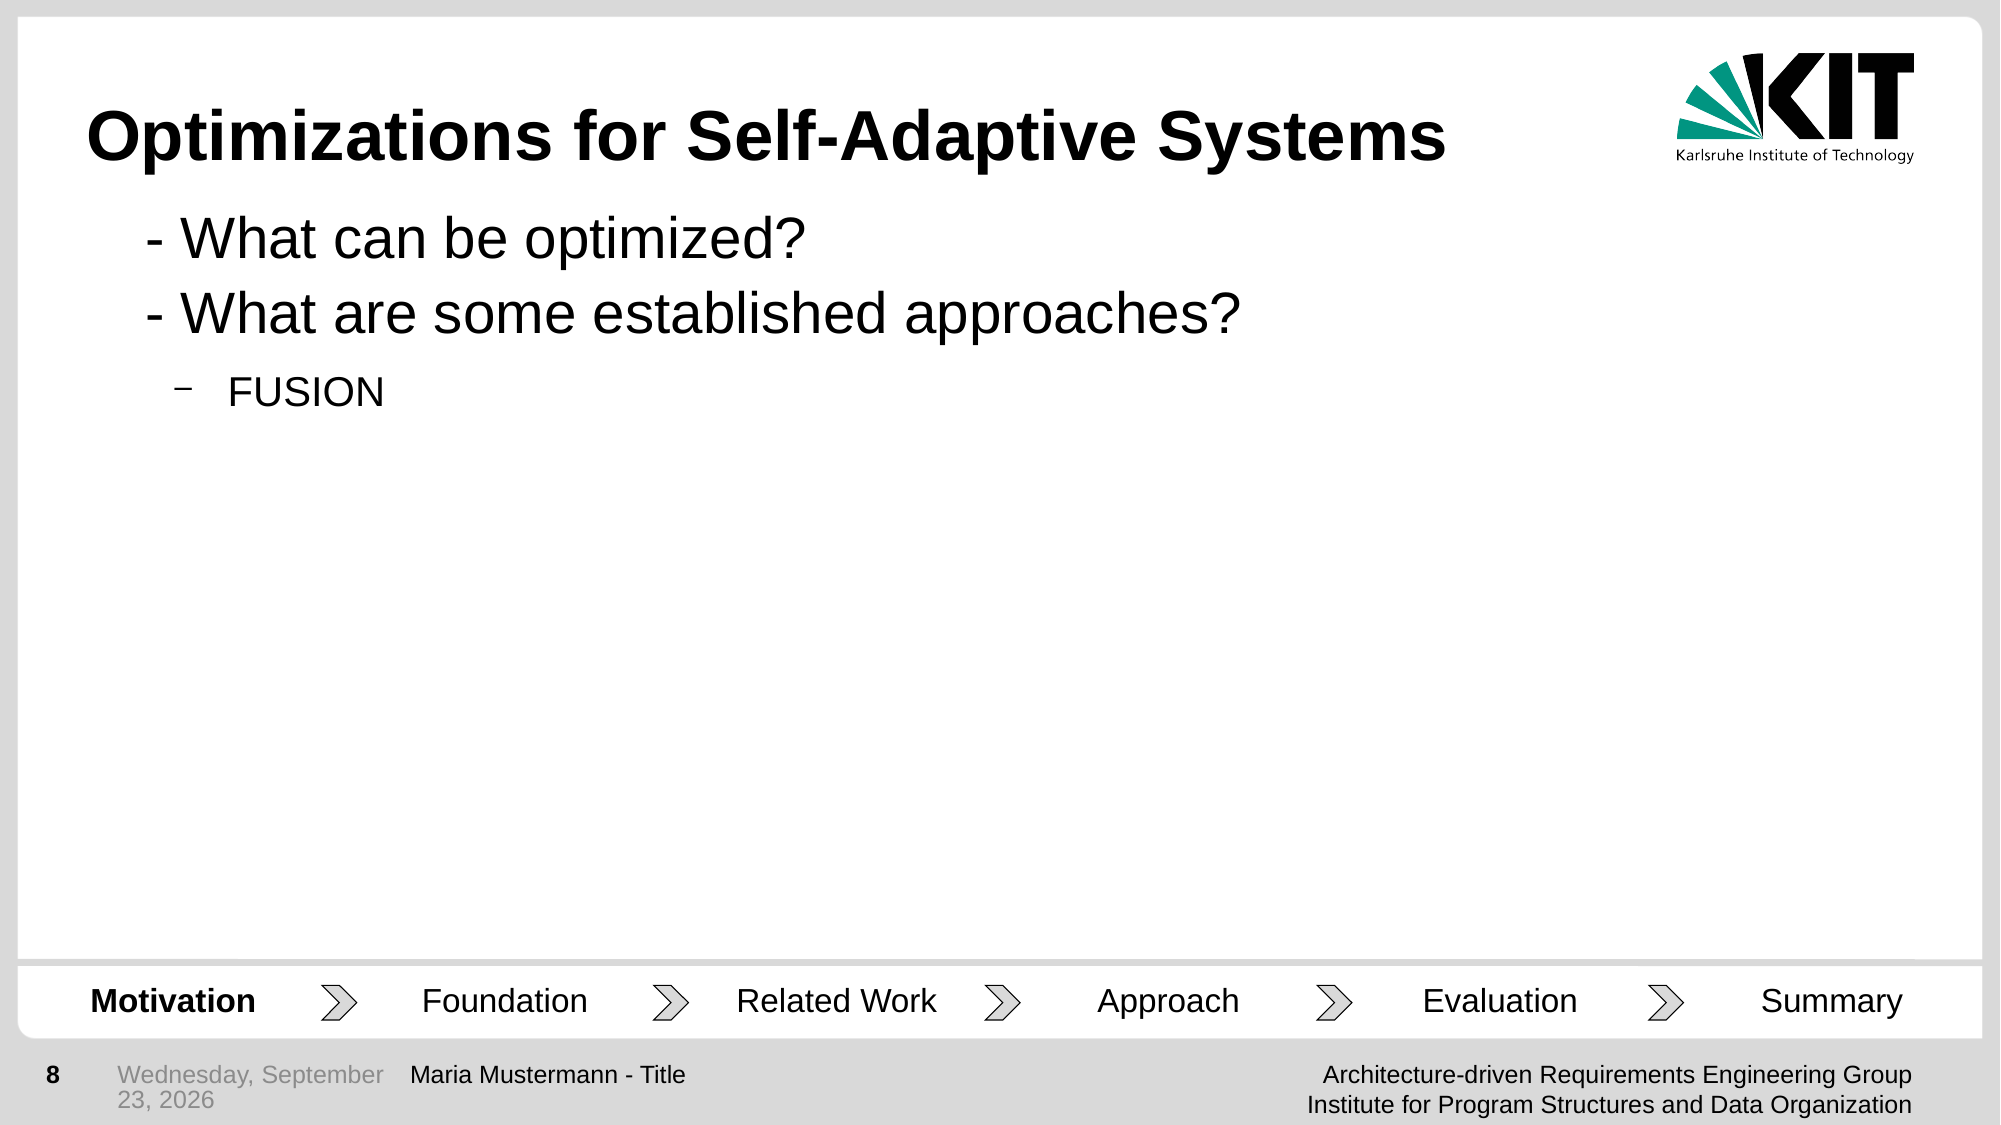

# Optimizations for Self-Adaptive Systems
- What can be optimized?
- What are some established approaches?
FUSION
Foundation
Related Work
Approach
Evaluation
Summary
Motivation